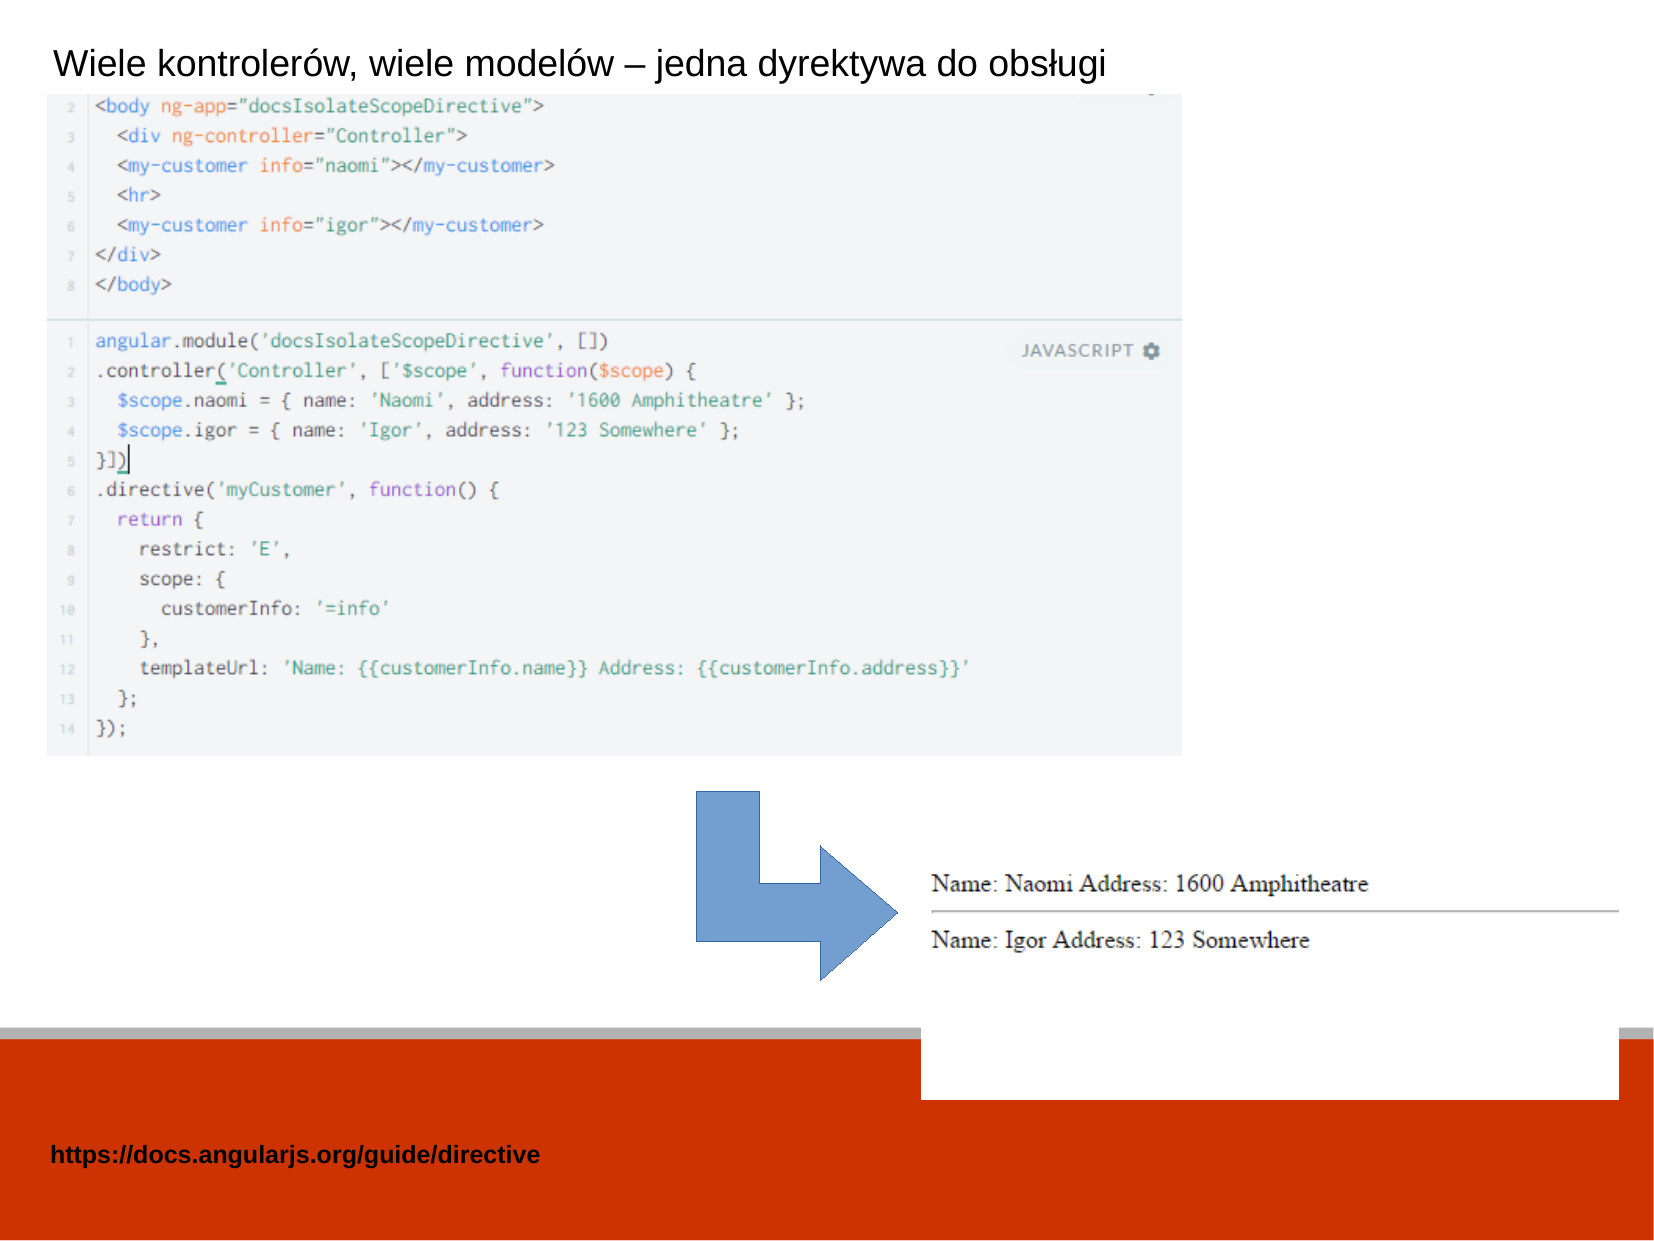

Wiele kontrolerów, wiele modelów – jedna dyrektywa do obsługi
https://docs.angularjs.org/guide/directive